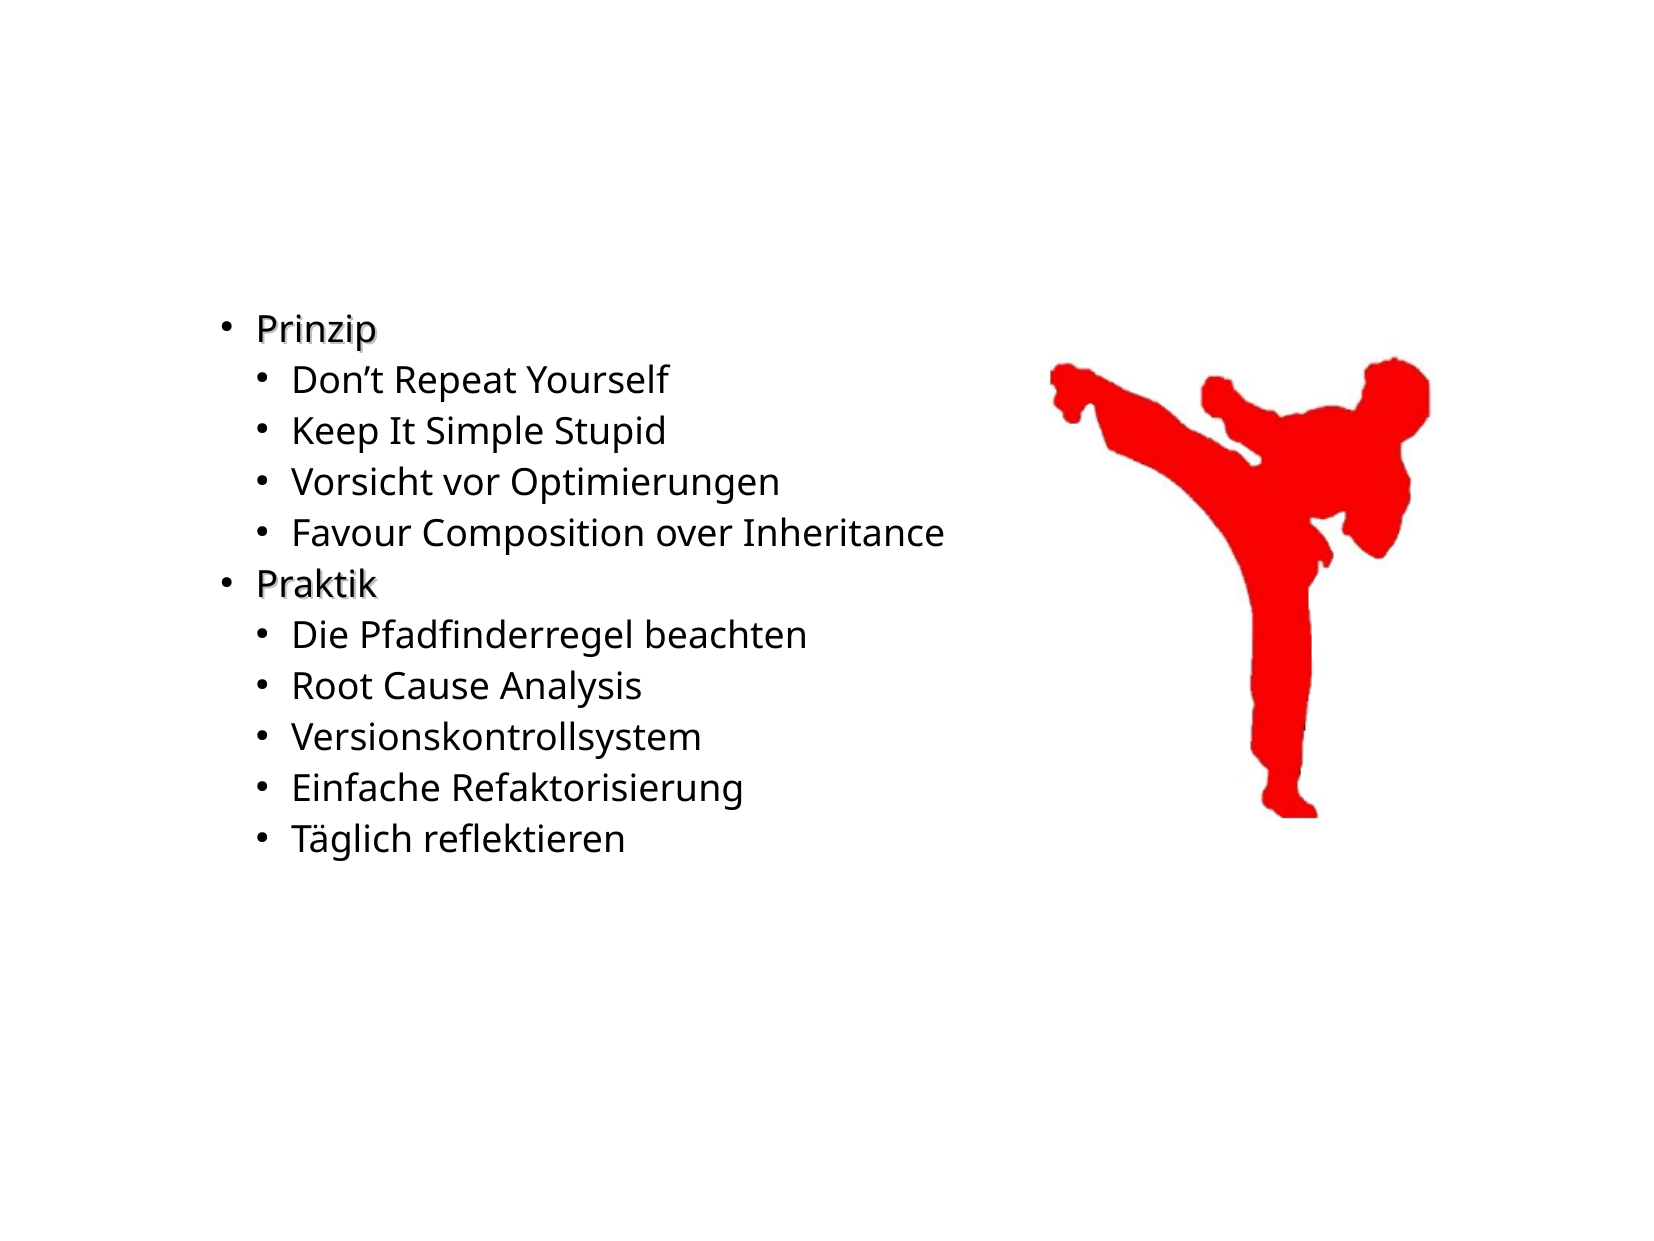

Prinzip
Don’t Repeat Yourself
Keep It Simple Stupid
Vorsicht vor Optimierungen
Favour Composition over Inheritance
Praktik
Die Pfadfinderregel beachten
Root Cause Analysis
Versionskontrollsystem
Einfache Refaktorisierung
Täglich reflektieren